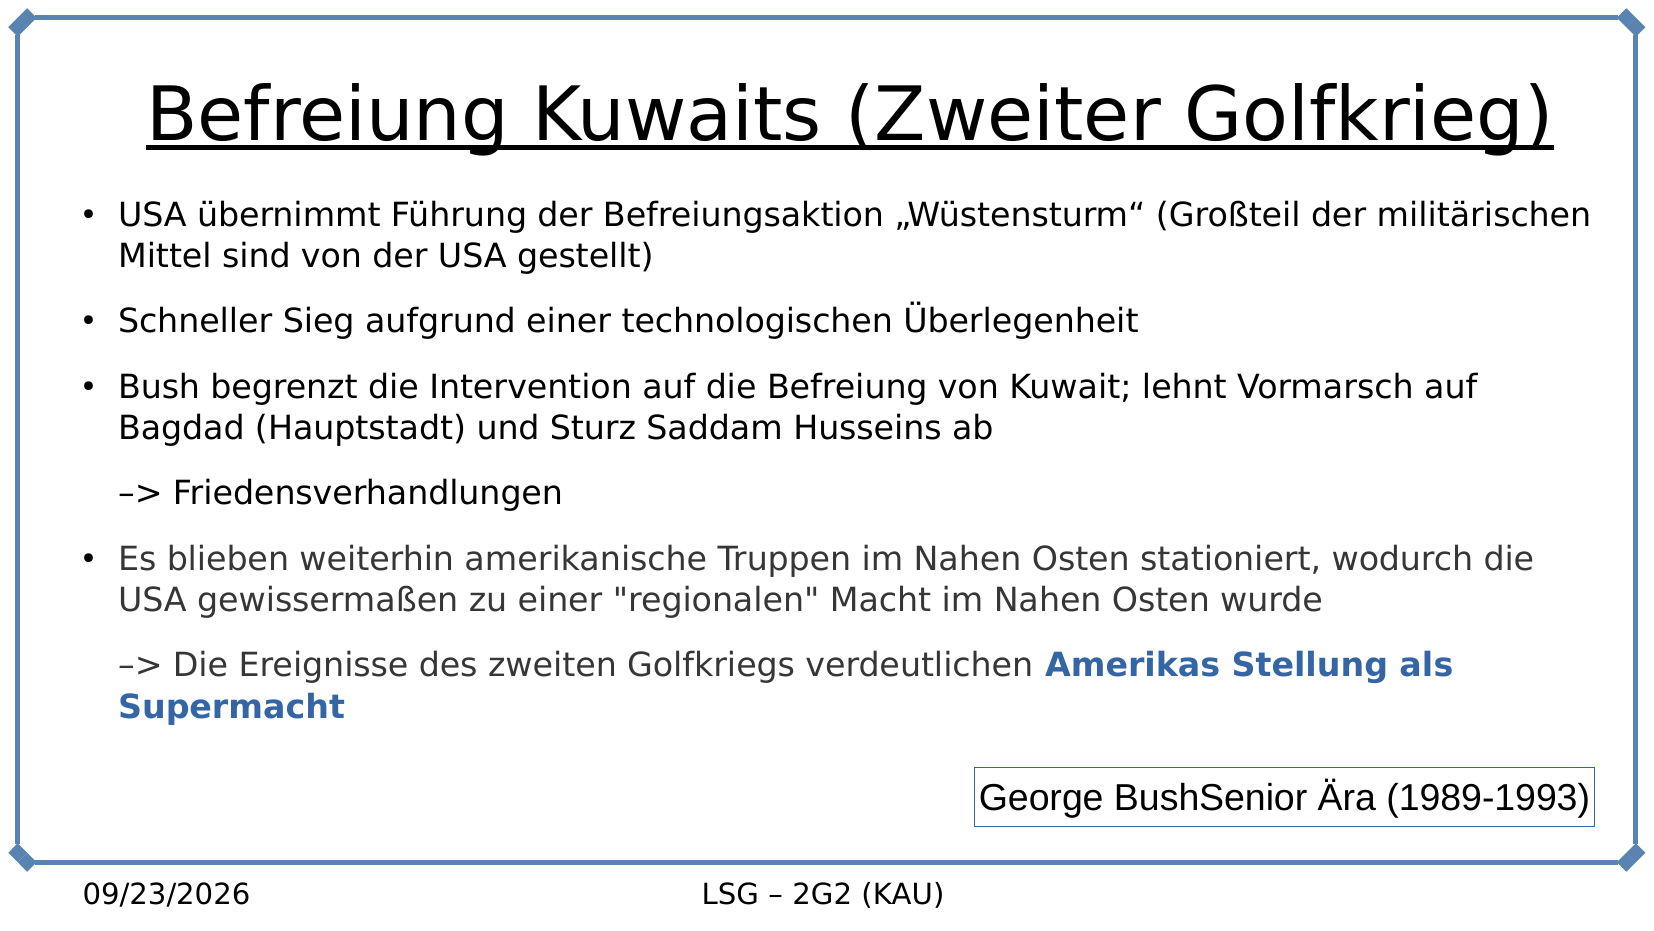

# Befreiung Kuwaits (Zweiter Golfkrieg)
USA übernimmt Führung der Befreiungsaktion „Wüstensturm“ (Großteil der militärischen Mittel sind von der USA gestellt)
Schneller Sieg aufgrund einer technologischen Überlegenheit
Bush begrenzt die Intervention auf die Befreiung von Kuwait; lehnt Vormarsch auf Bagdad (Hauptstadt) und Sturz Saddam Husseins ab
–> Friedensverhandlungen
Es blieben weiterhin amerikanische Truppen im Nahen Osten stationiert, wodurch die USA gewissermaßen zu einer "regionalen" Macht im Nahen Osten wurde
–> Die Ereignisse des zweiten Golfkriegs verdeutlichen Amerikas Stellung als Supermacht
George BushSenior Ära (1989-1993)